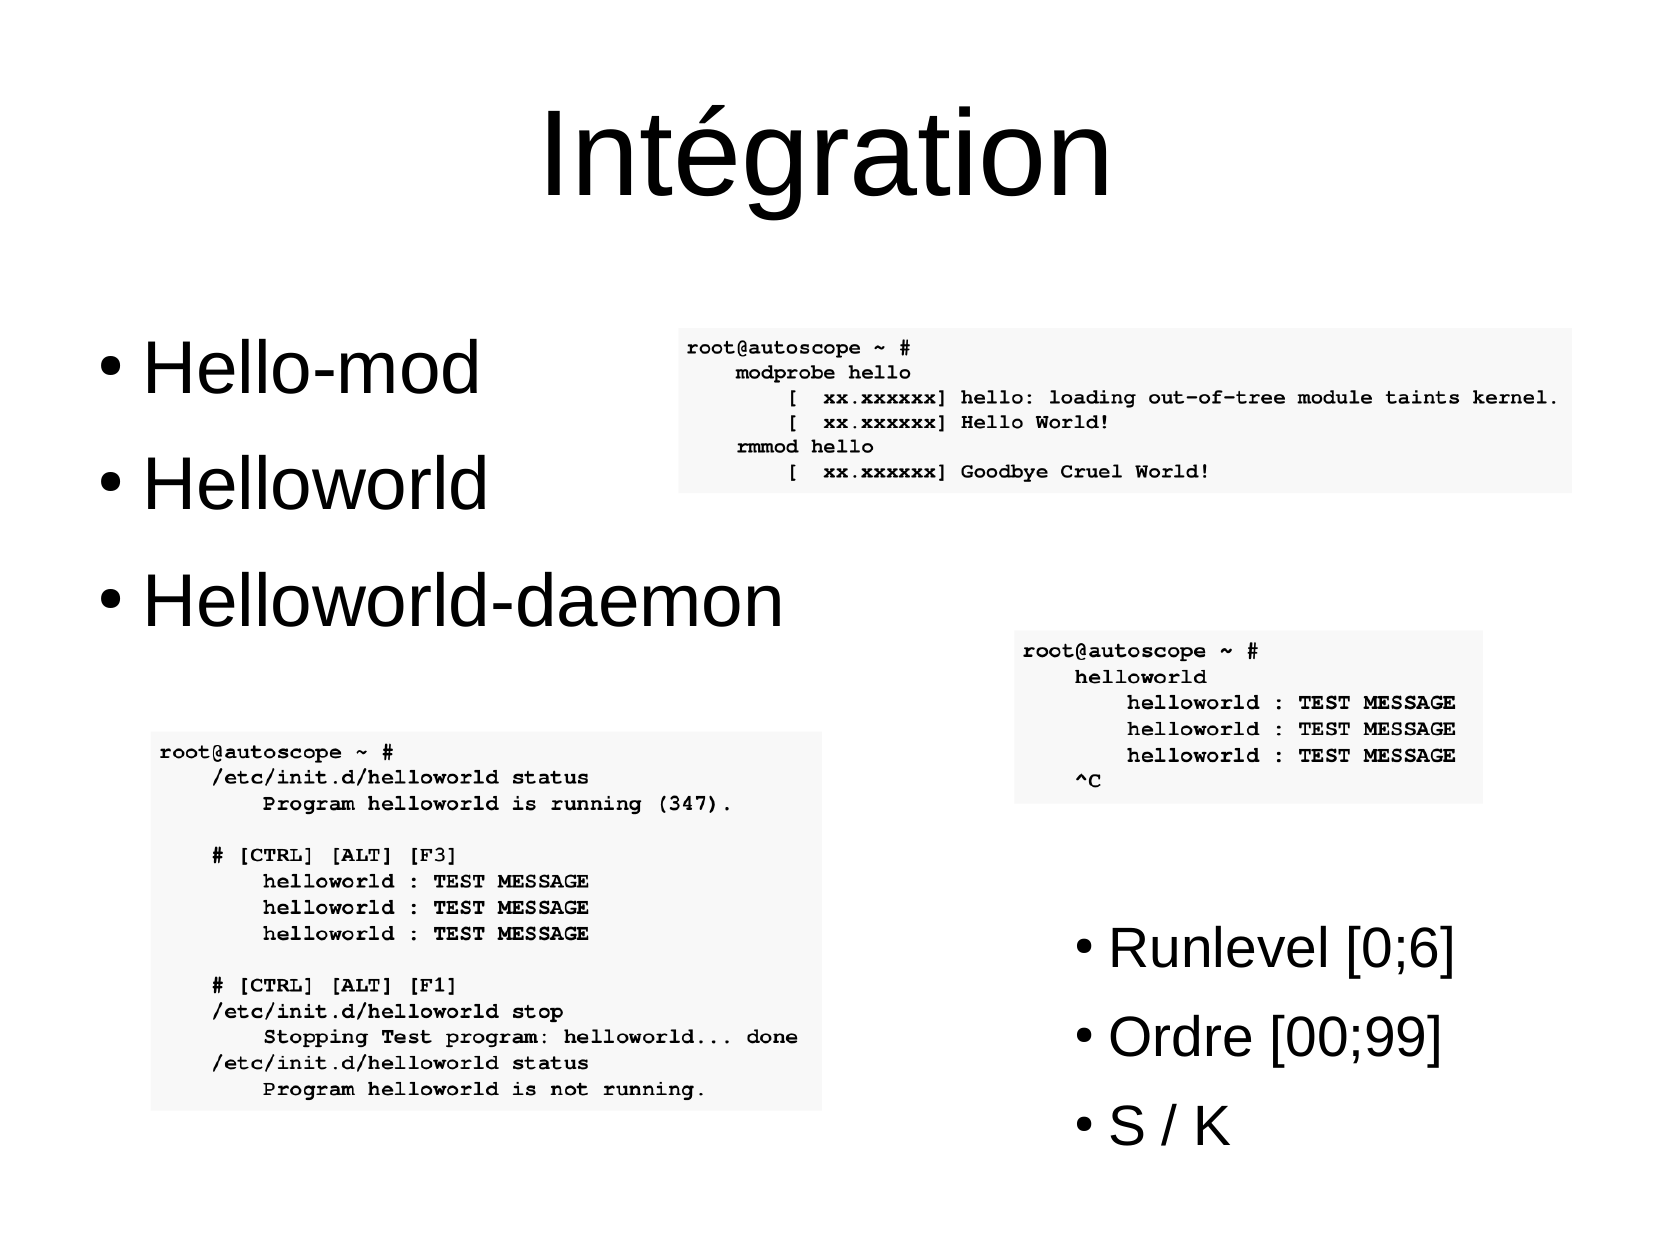

# Intégration
Hello-mod
Helloworld
Helloworld-daemon
Runlevel [0;6]
Ordre [00;99]
S / K